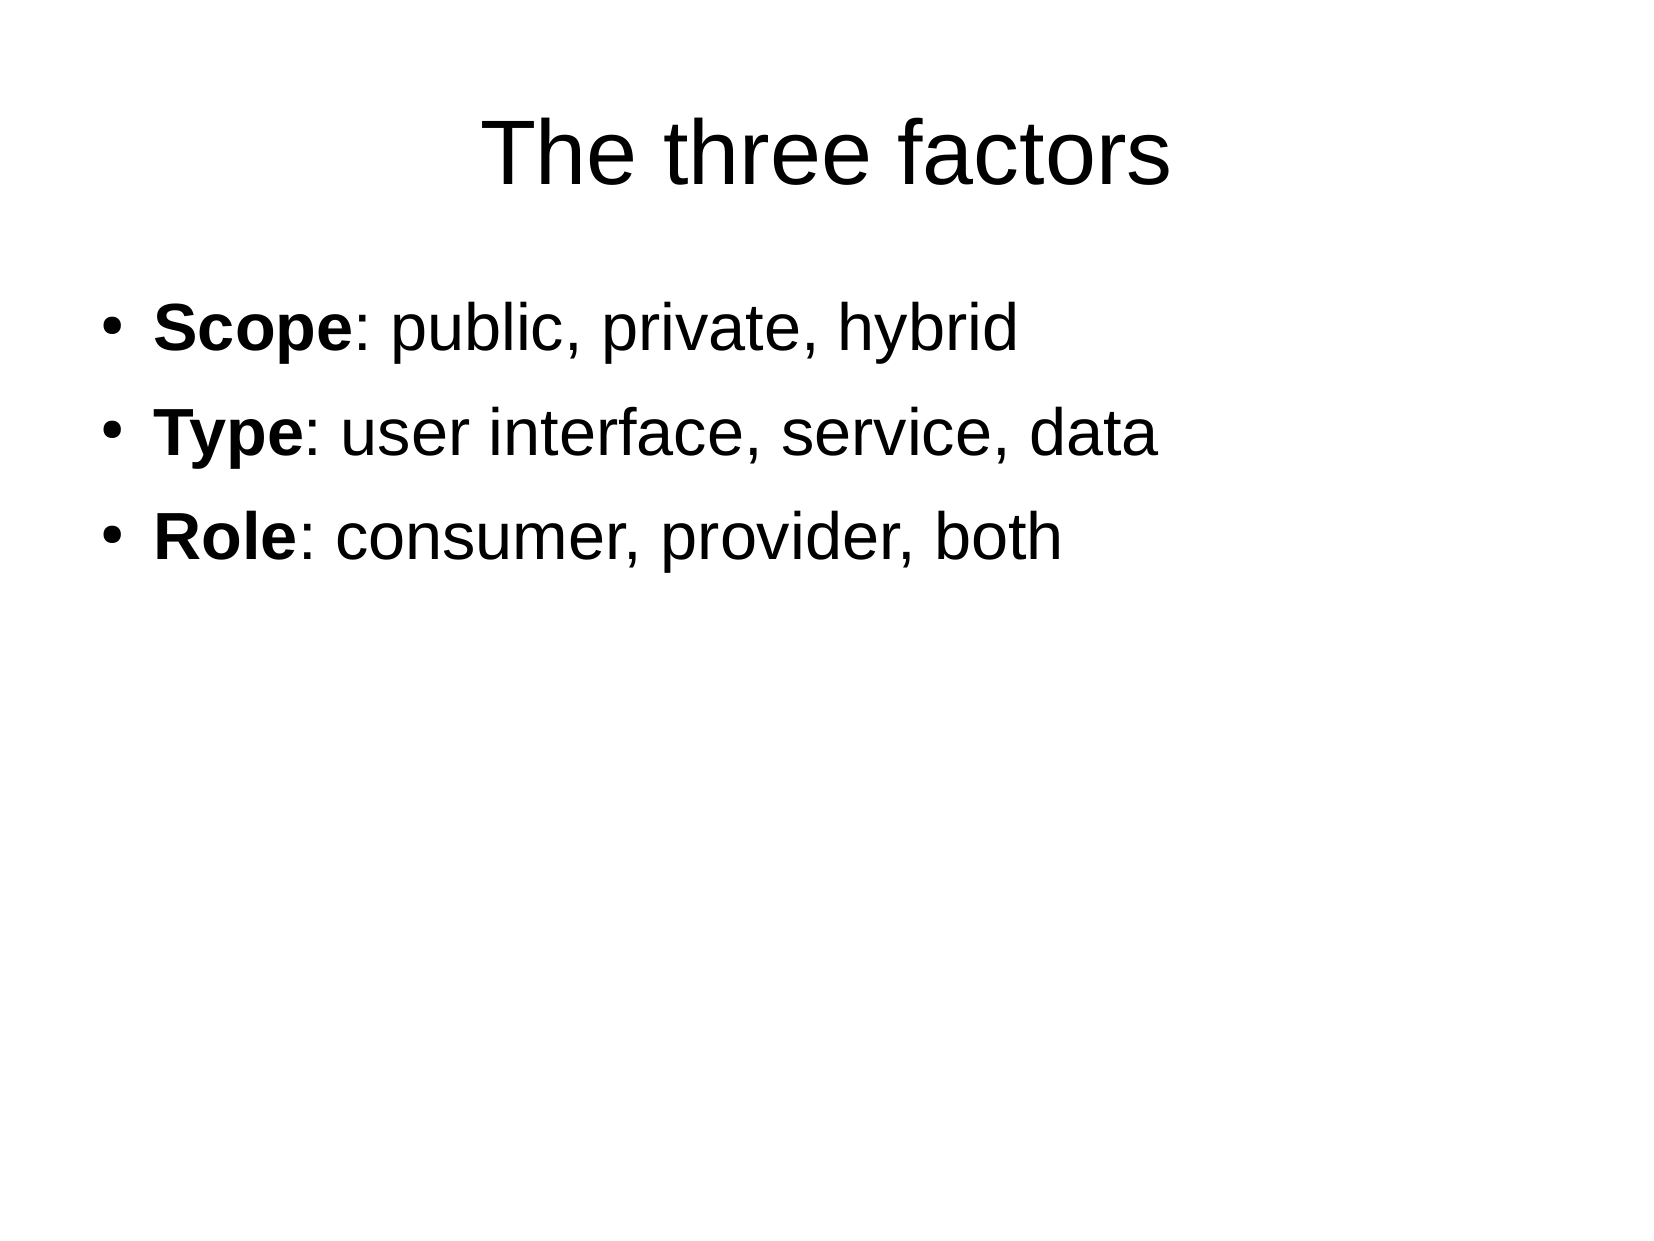

# The three factors
Scope: public, private, hybrid
Type: user interface, service, data
Role: consumer, provider, both